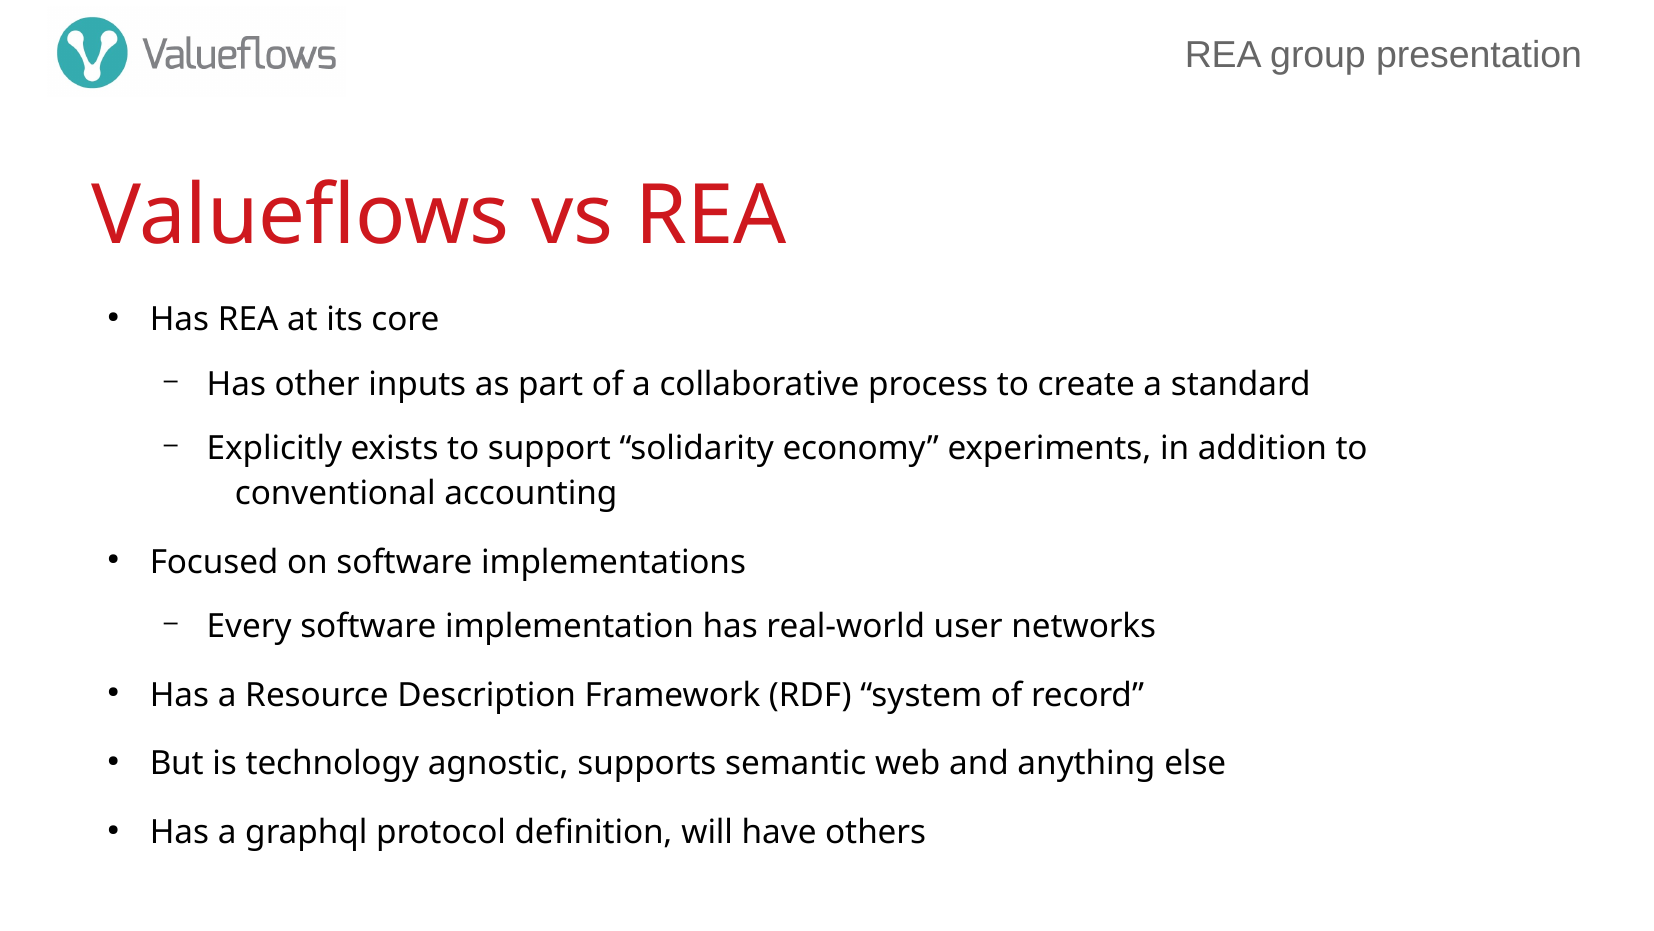

REA group presentation
Valueflows vs REA
# Has REA at its core
Has other inputs as part of a collaborative process to create a standard
Explicitly exists to support “solidarity economy” experiments, in addition to conventional accounting
Focused on software implementations
Every software implementation has real-world user networks
Has a Resource Description Framework (RDF) “system of record”
But is technology agnostic, supports semantic web and anything else
Has a graphql protocol definition, will have others